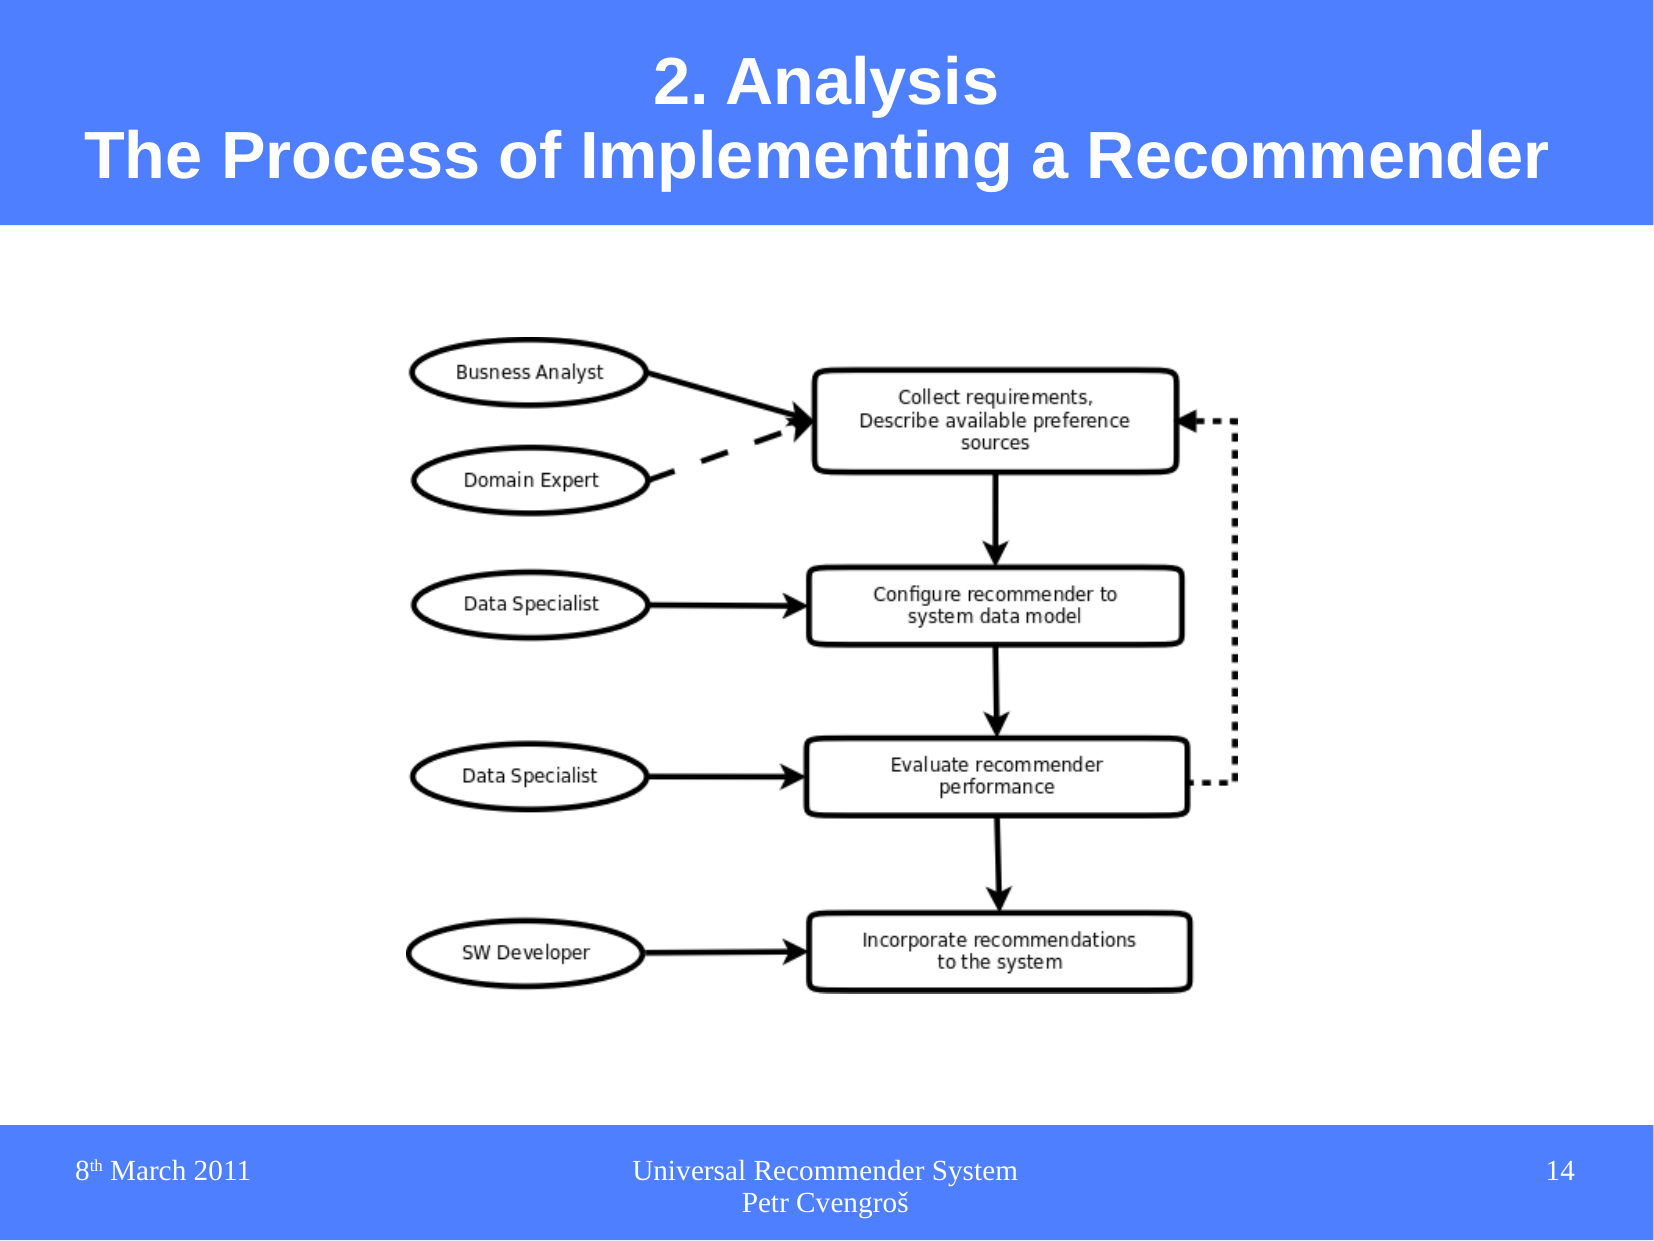

# 2. Analysis The Process of Implementing a Recommender
14